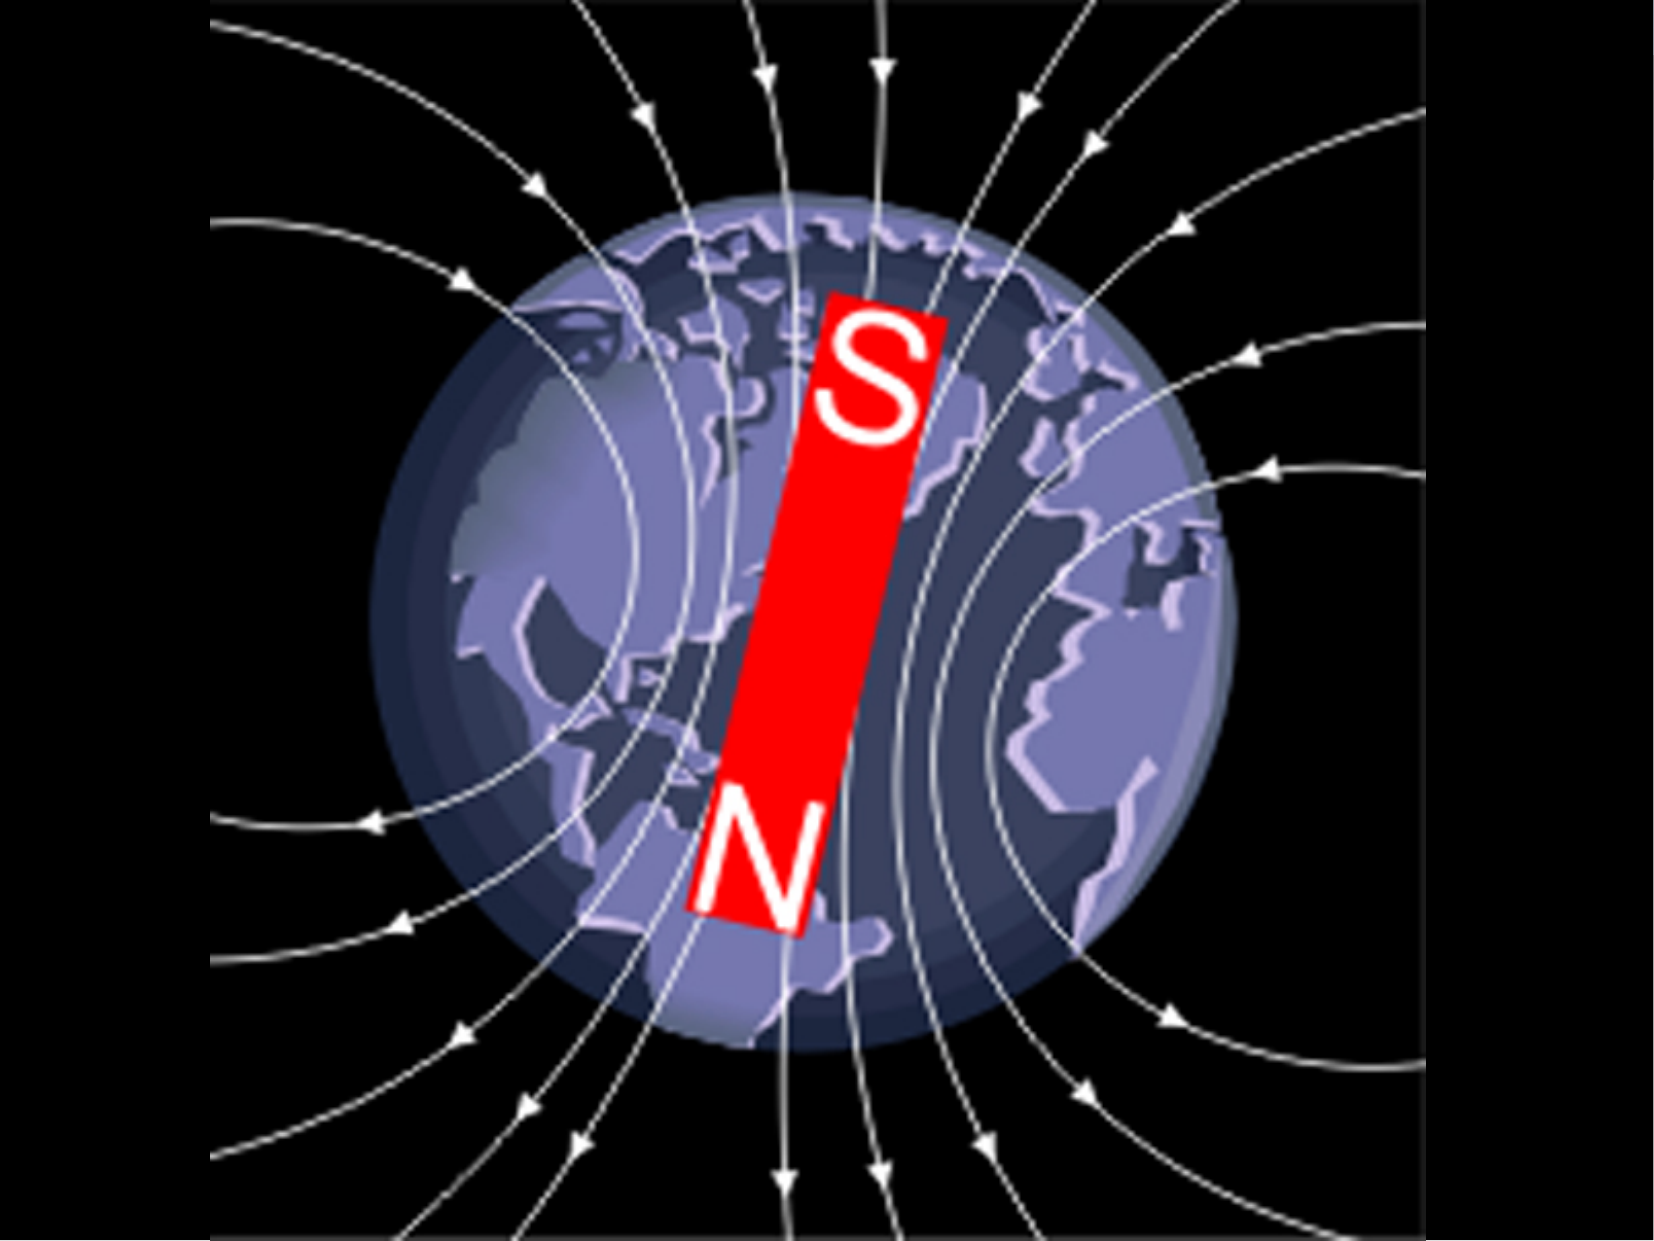

Feb 2017
Asorey - Chile - U02L02
15